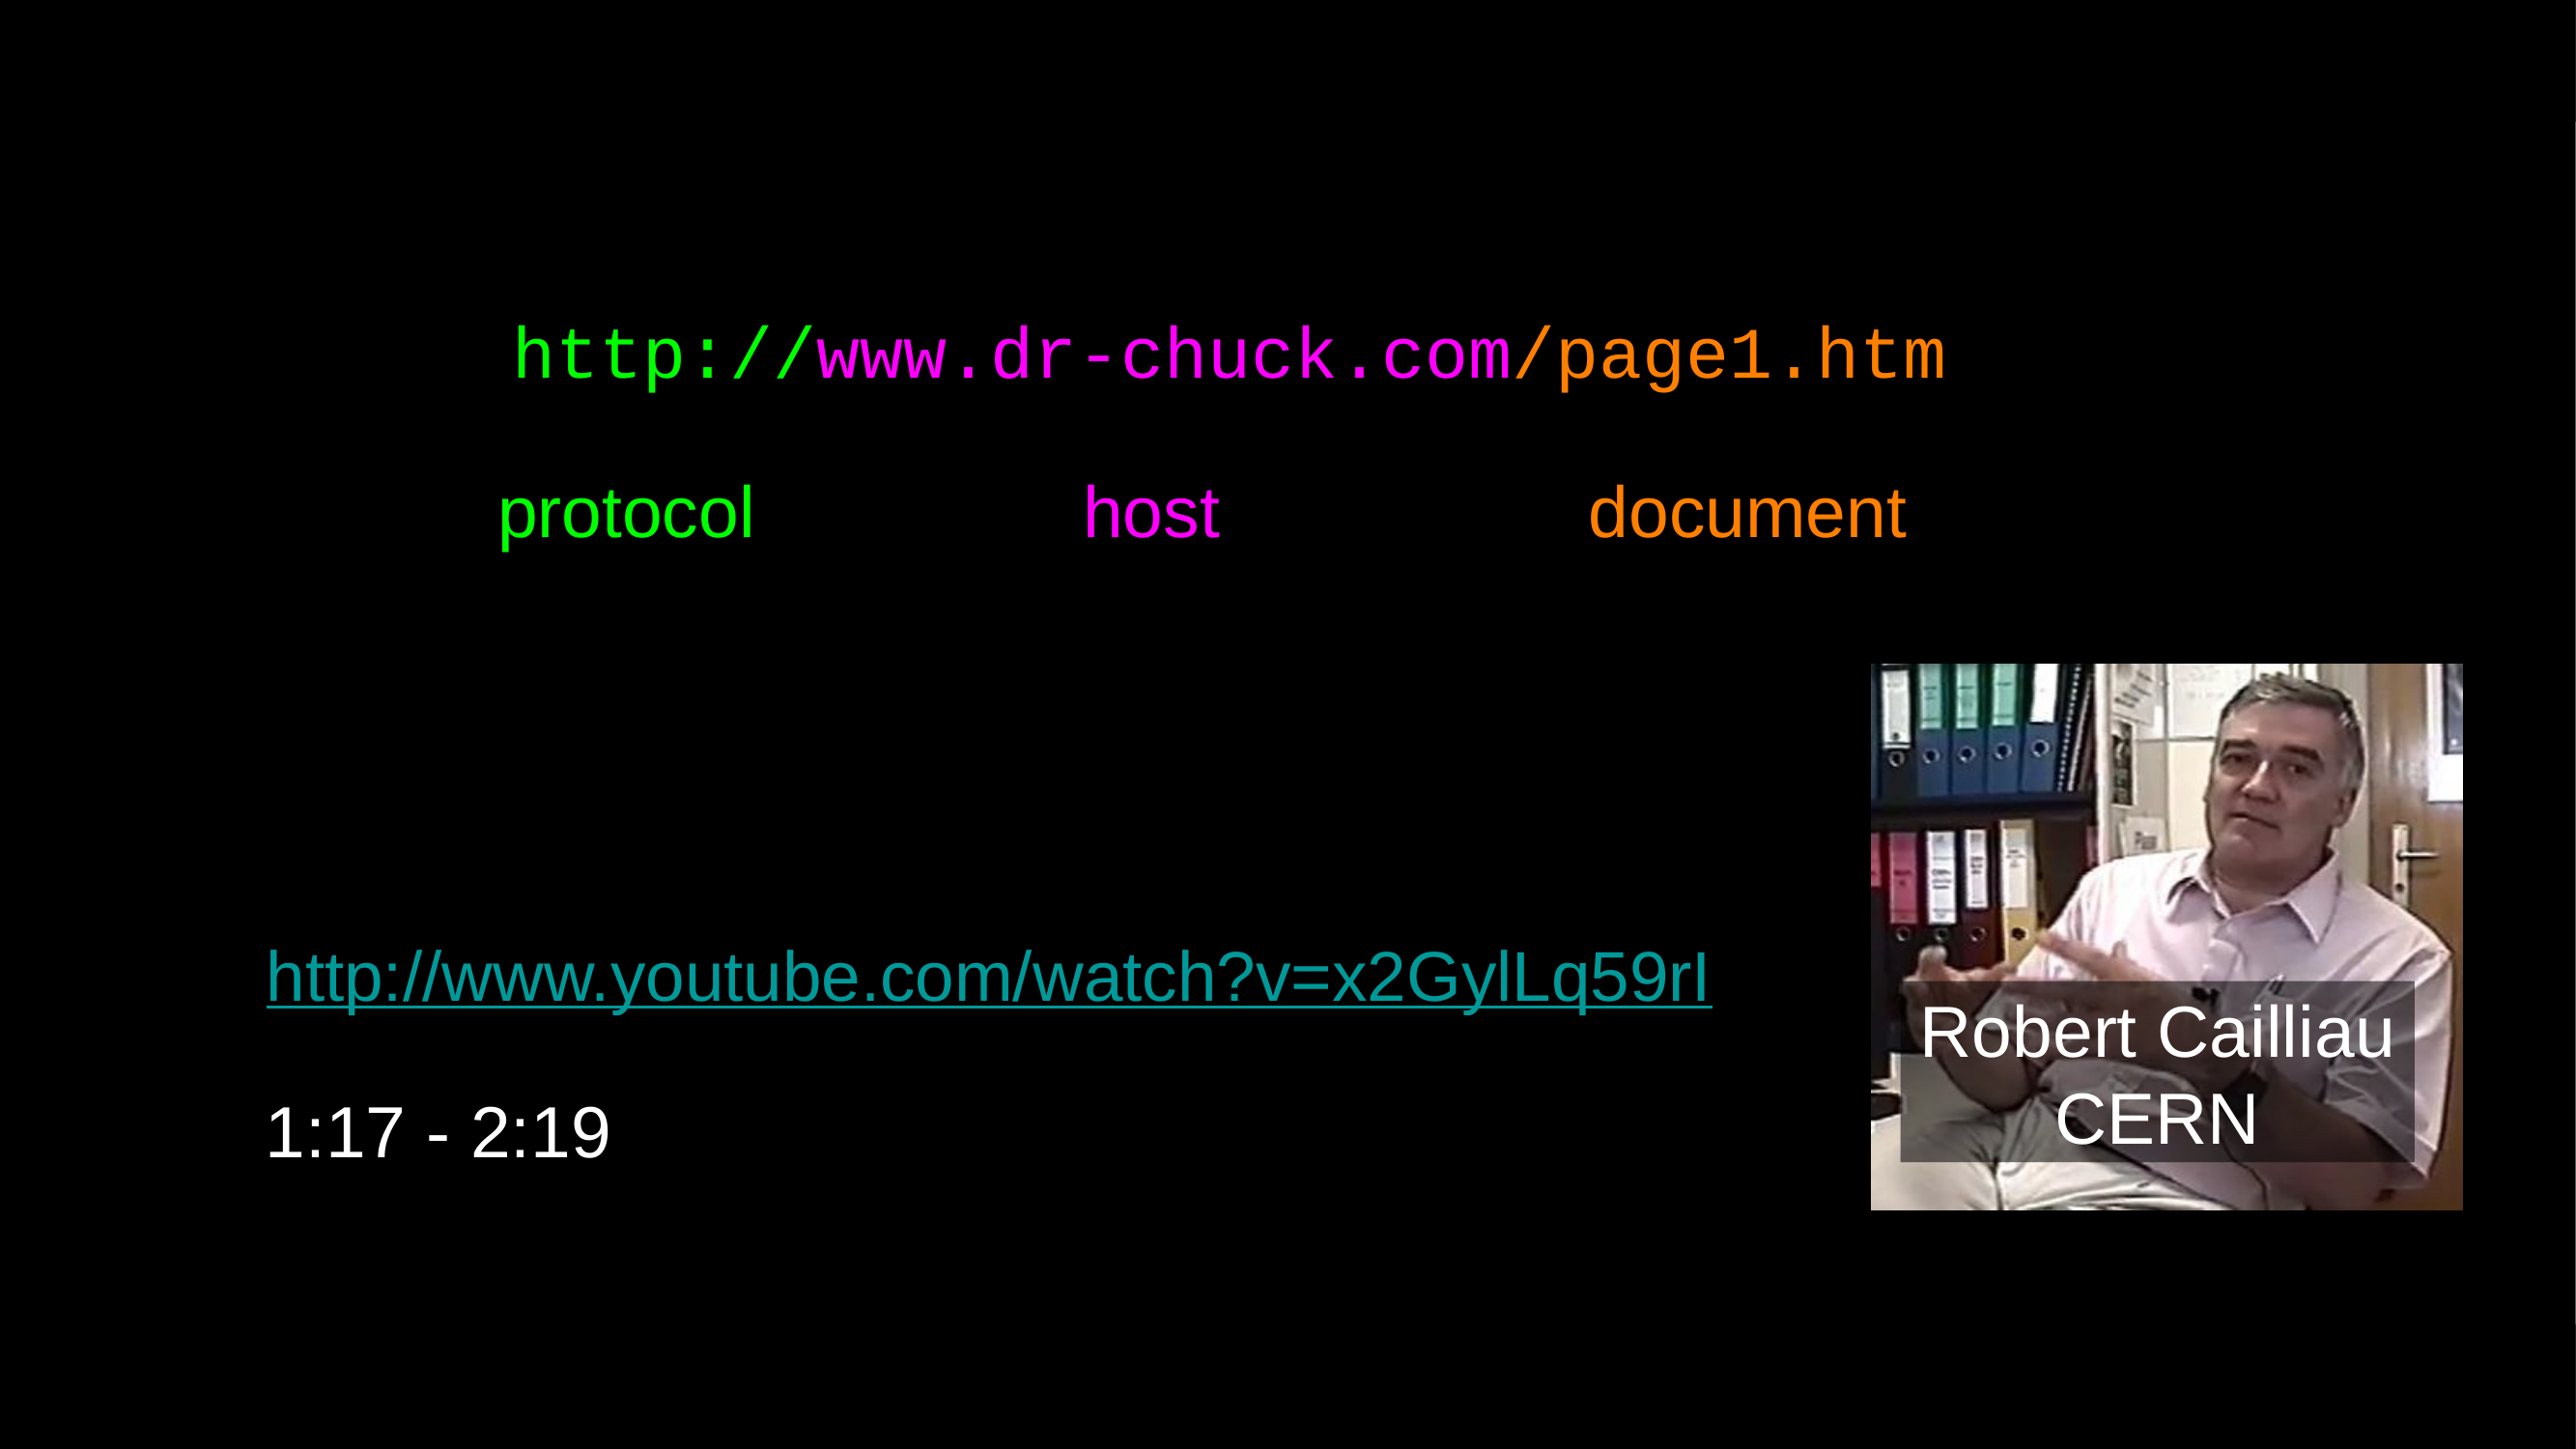

http://www.dr-chuck.com/page1.htm
protocol
host
document
http://www.youtube.com/watch?v=x2GylLq59rI
Robert Cailliau
CERN
1:17 - 2:19